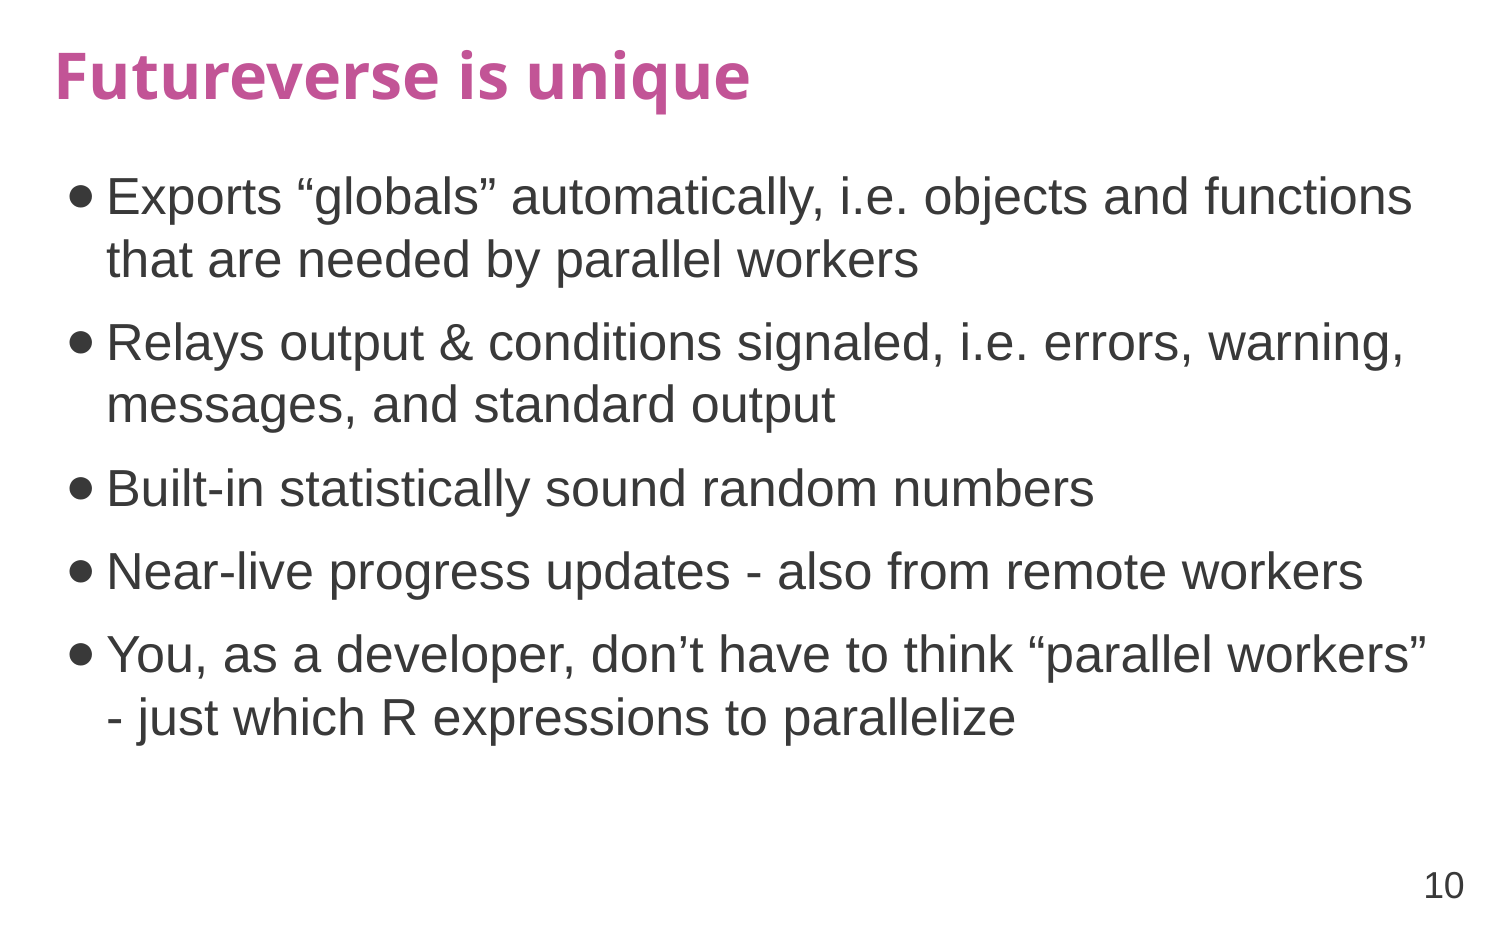

# Futureverse is unique
Exports “globals” automatically, i.e. objects and functions that are needed by parallel workers
Relays output & conditions signaled, i.e. errors, warning, messages, and standard output
Built-in statistically sound random numbers
Near-live progress updates - also from remote workers
You, as a developer, don’t have to think “parallel workers” - just which R expressions to parallelize